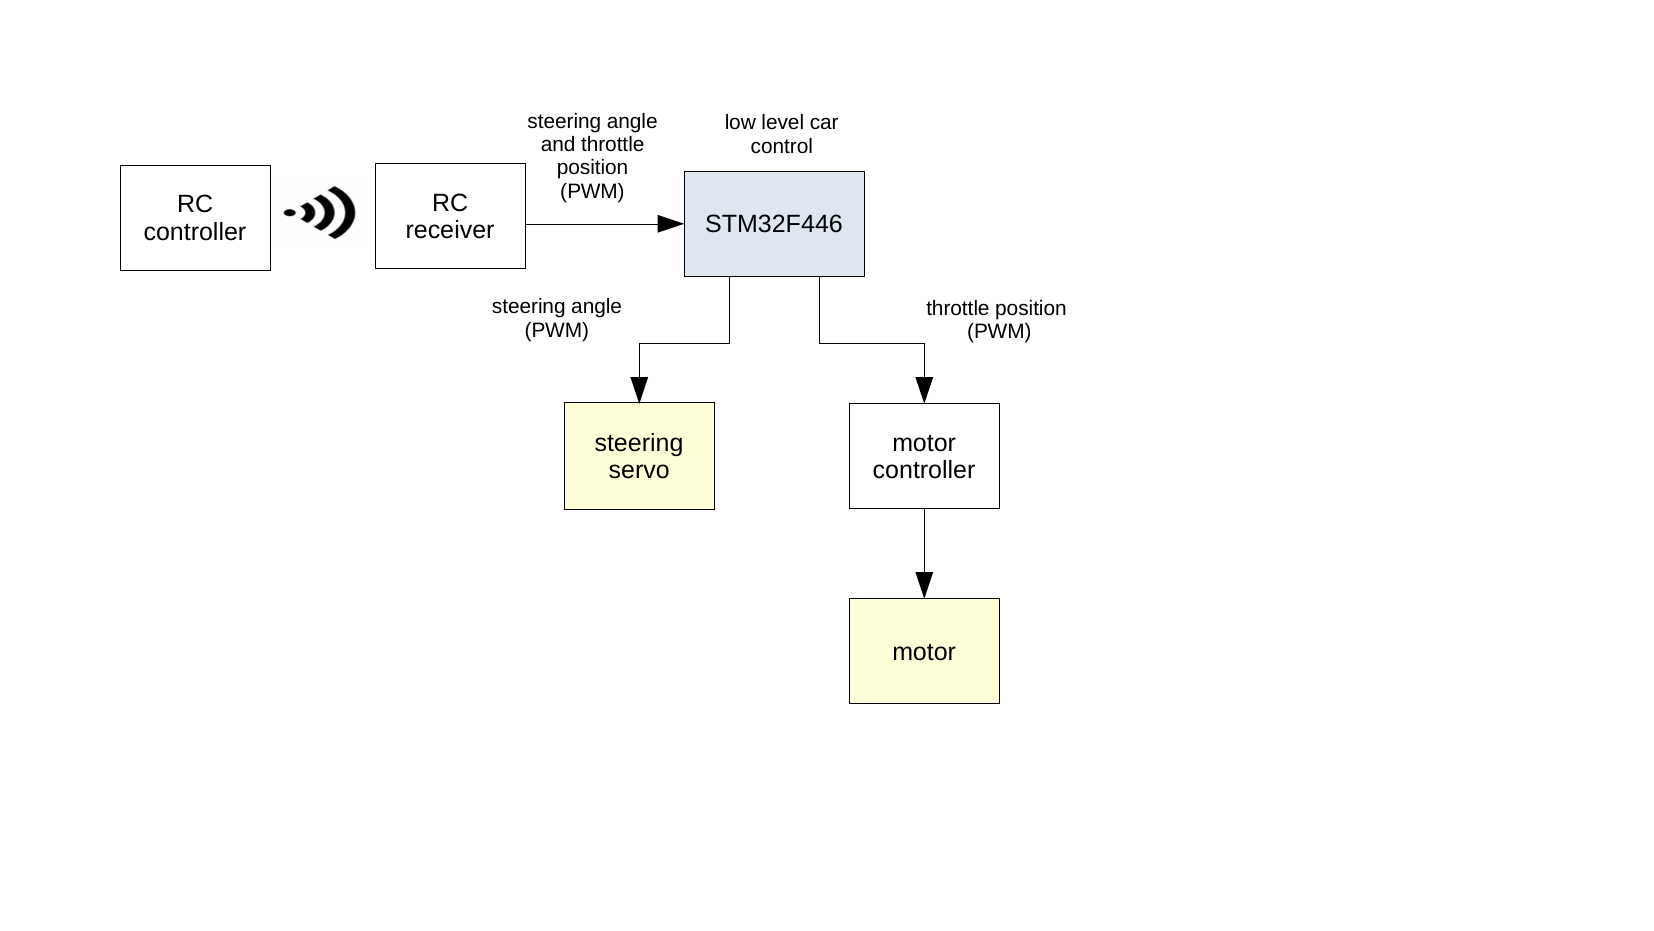

steering angle and throttle position
(PWM)
low level car control
RC receiver
RC controller
STM32F446
steering angle
(PWM)
throttle position
(PWM)
steering servo
motor controller
motor